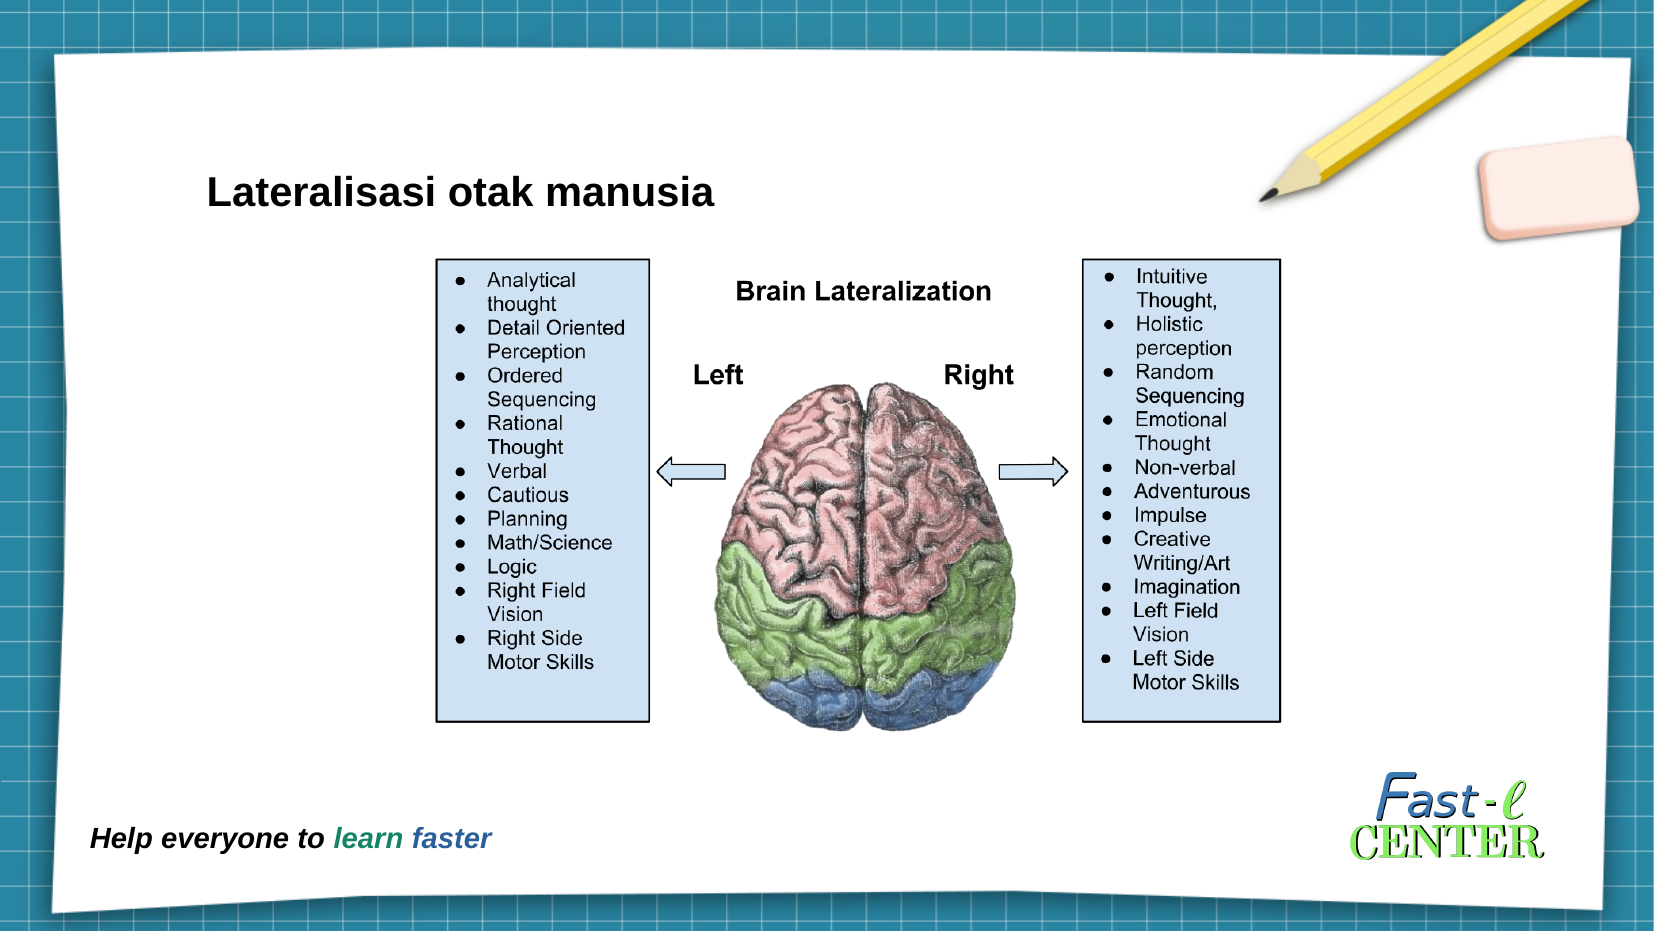

Lateralisasi otak manusia
Help everyone to learn faster